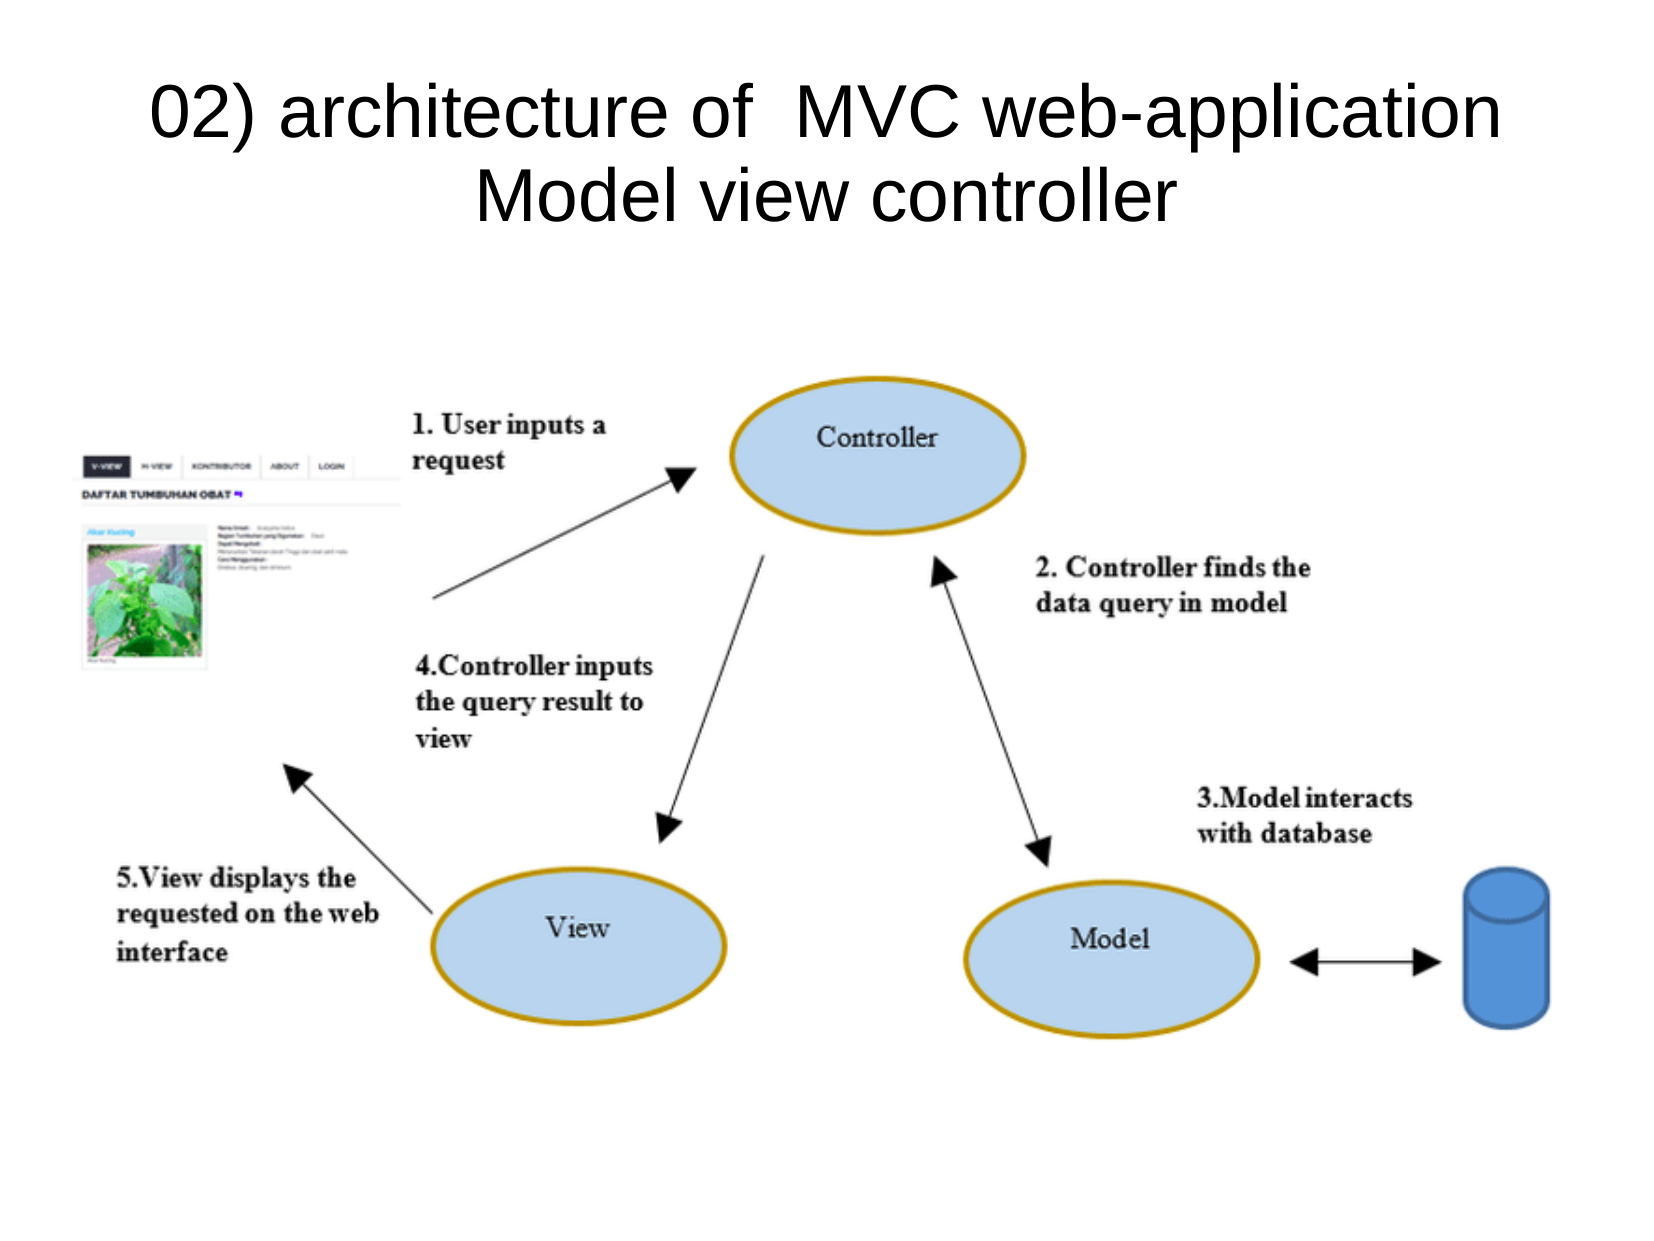

# 02) architecture of MVC web-application Model view controller